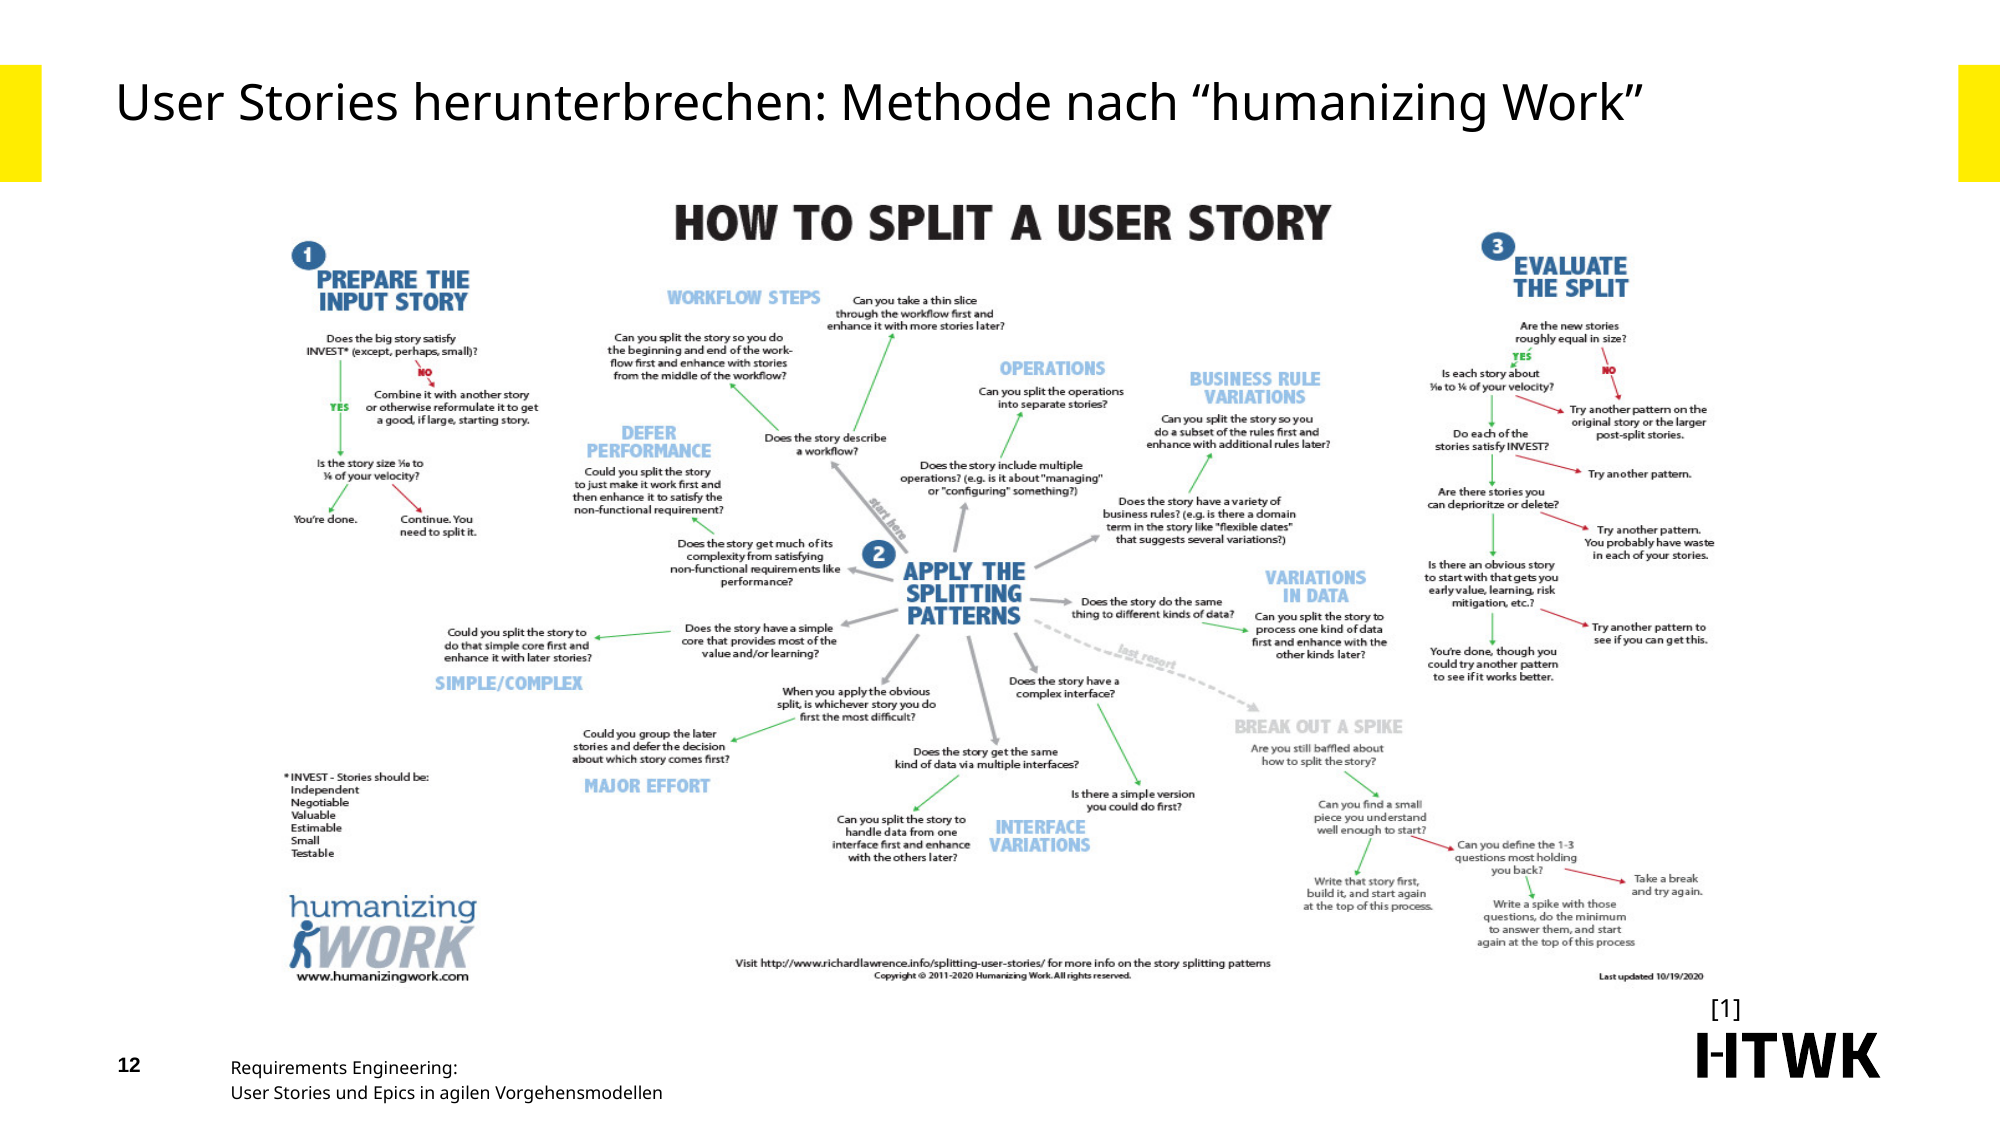

# User Stories herunterbrechen: Methode nach “humanizing Work”
[1]
12